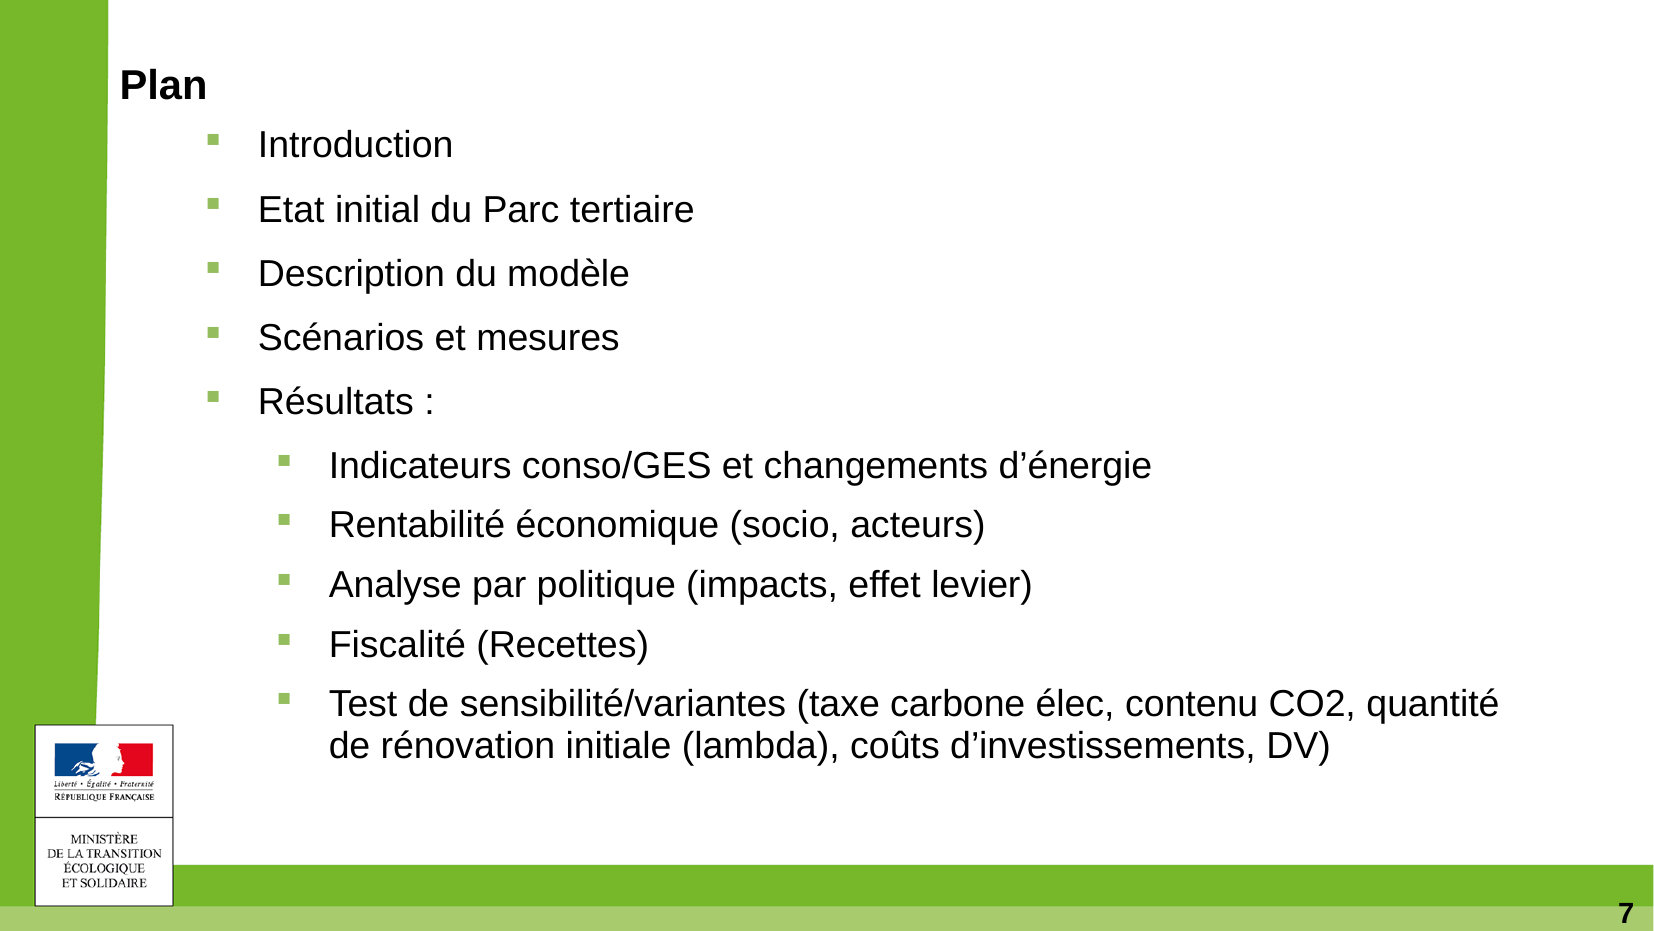

# Plan
Introduction
Etat initial du Parc tertiaire
Description du modèle
Scénarios et mesures
Résultats :
Indicateurs conso/GES et changements d’énergie
Rentabilité économique (socio, acteurs)
Analyse par politique (impacts, effet levier)
Fiscalité (Recettes)
Test de sensibilité/variantes (taxe carbone élec, contenu CO2, quantité de rénovation initiale (lambda), coûts d’investissements, DV)